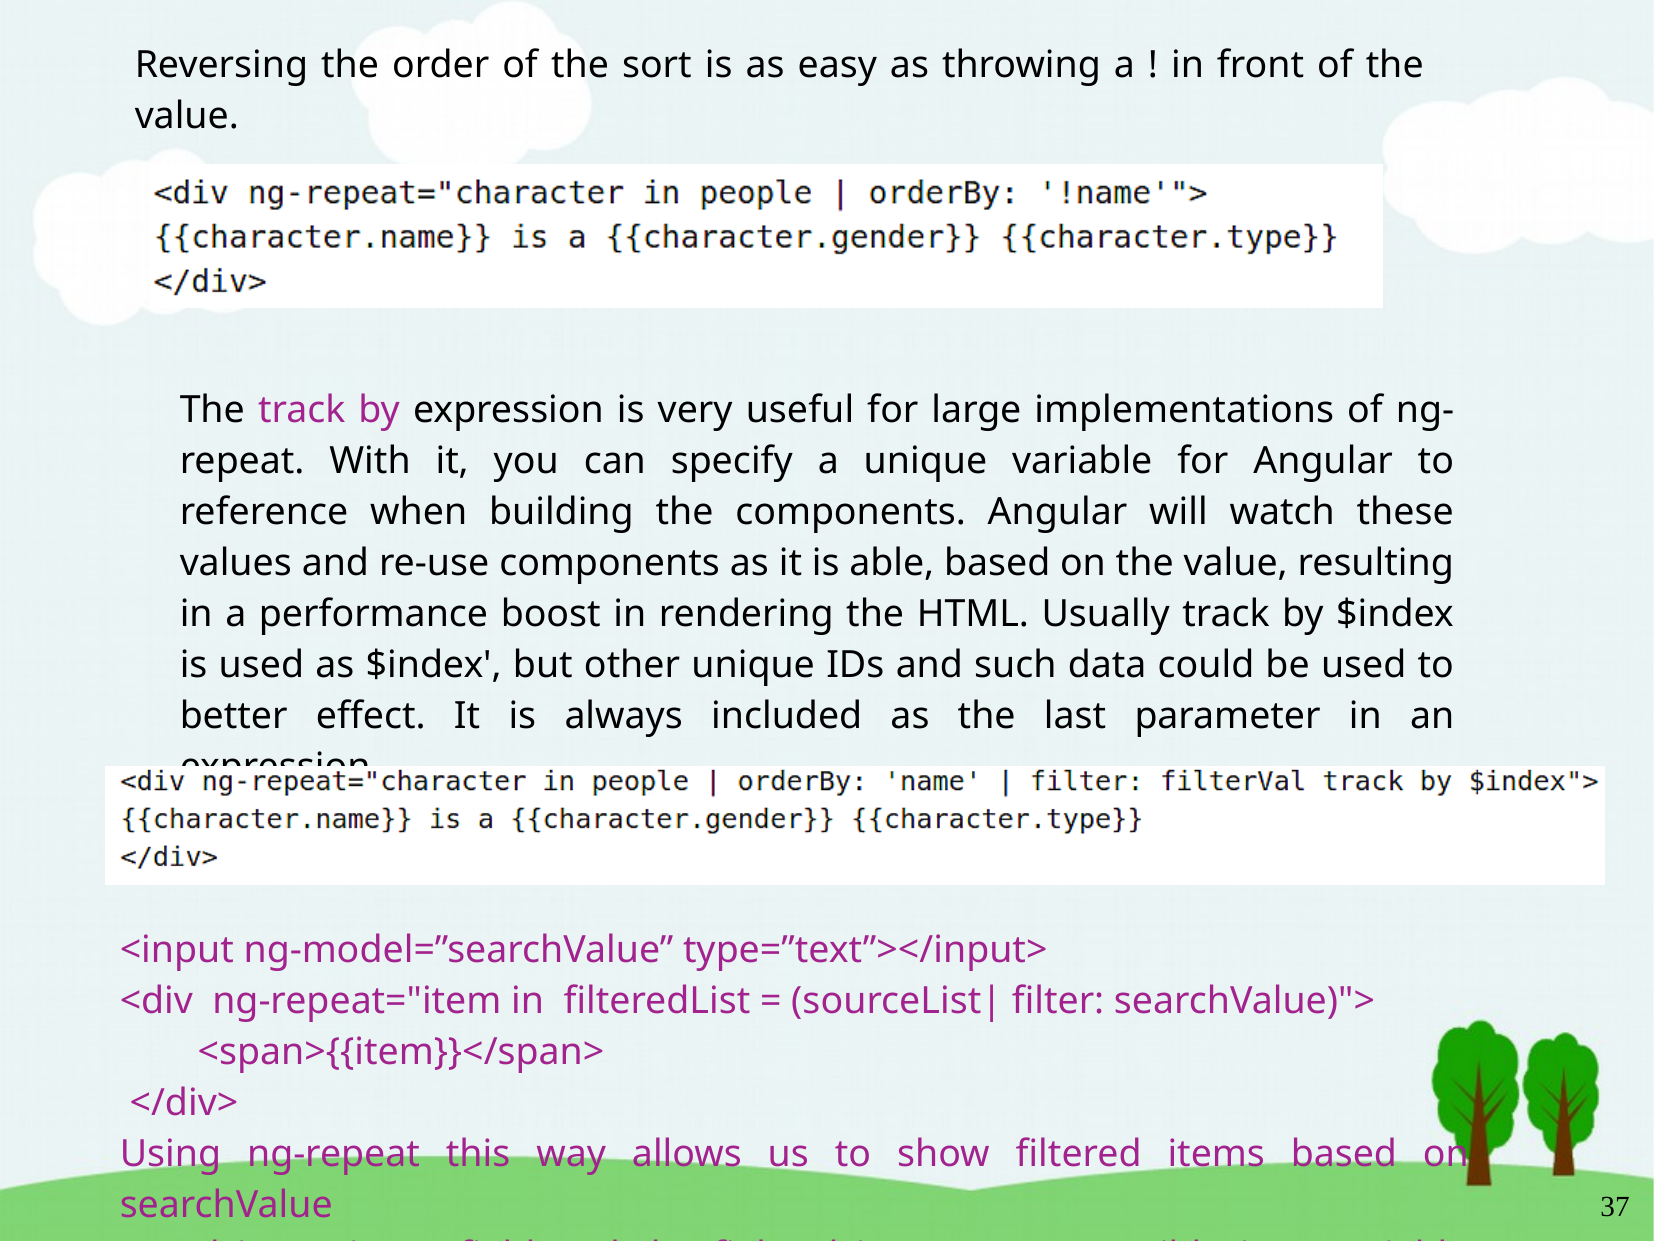

Reversing the order of the sort is as easy as throwing a ! in front of the value.
The track by expression is very useful for large implementations of ng-repeat. With it, you can specify a unique variable for Angular to reference when building the components. Angular will watch these values and re-use components as it is able, based on the value, resulting in a performance boost in rendering the HTML. Usually track by $index is used as $index', but other unique IDs and such data could be used to better effect. It is always included as the last parameter in an expression.
<input ng-model=”searchValue” type=”text”></input>
<div ng-repeat="item in filteredList = (sourceList| filter: searchValue)">
 <span>{{item}}</span>
 </div>
Using ng-repeat this way allows us to show filtered items based on searchValue
typed in an input field and the fielterd items are accessible in a variable called
filteredLista
37